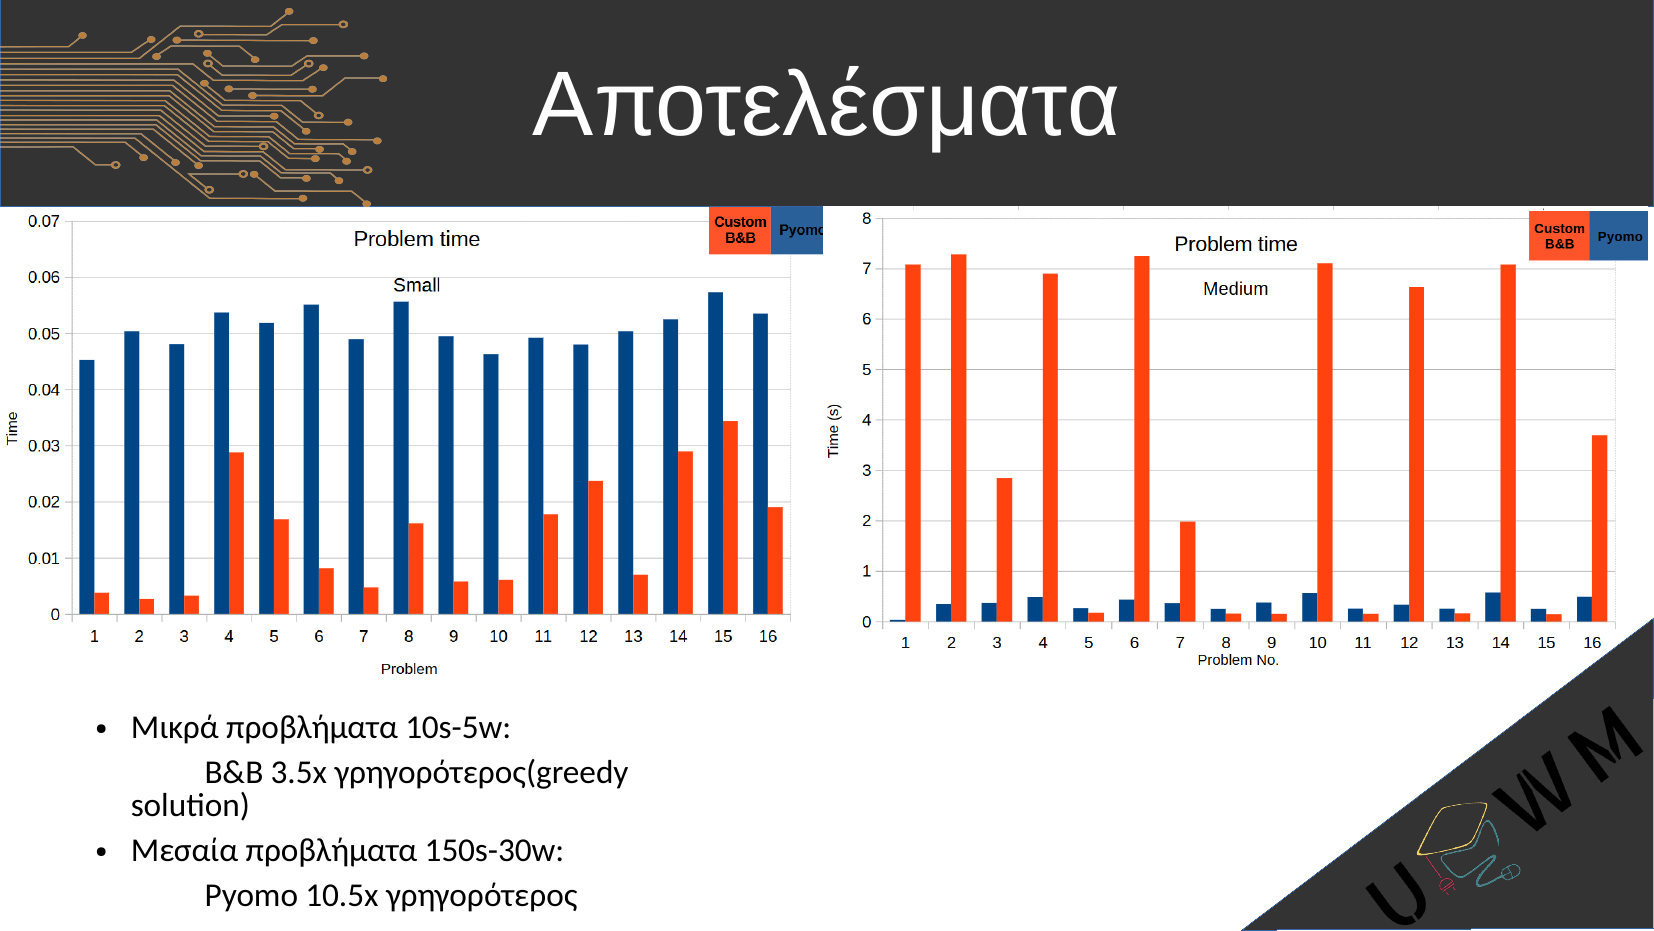

Αποτελέσματα
Μικρά προβλήματα 10s-5w:
	B&B 3.5x γρηγορότερος(greedy solution)
Μεσαία προβλήματα 150s-30w:
	Pyomo 10.5x γρηγορότερος